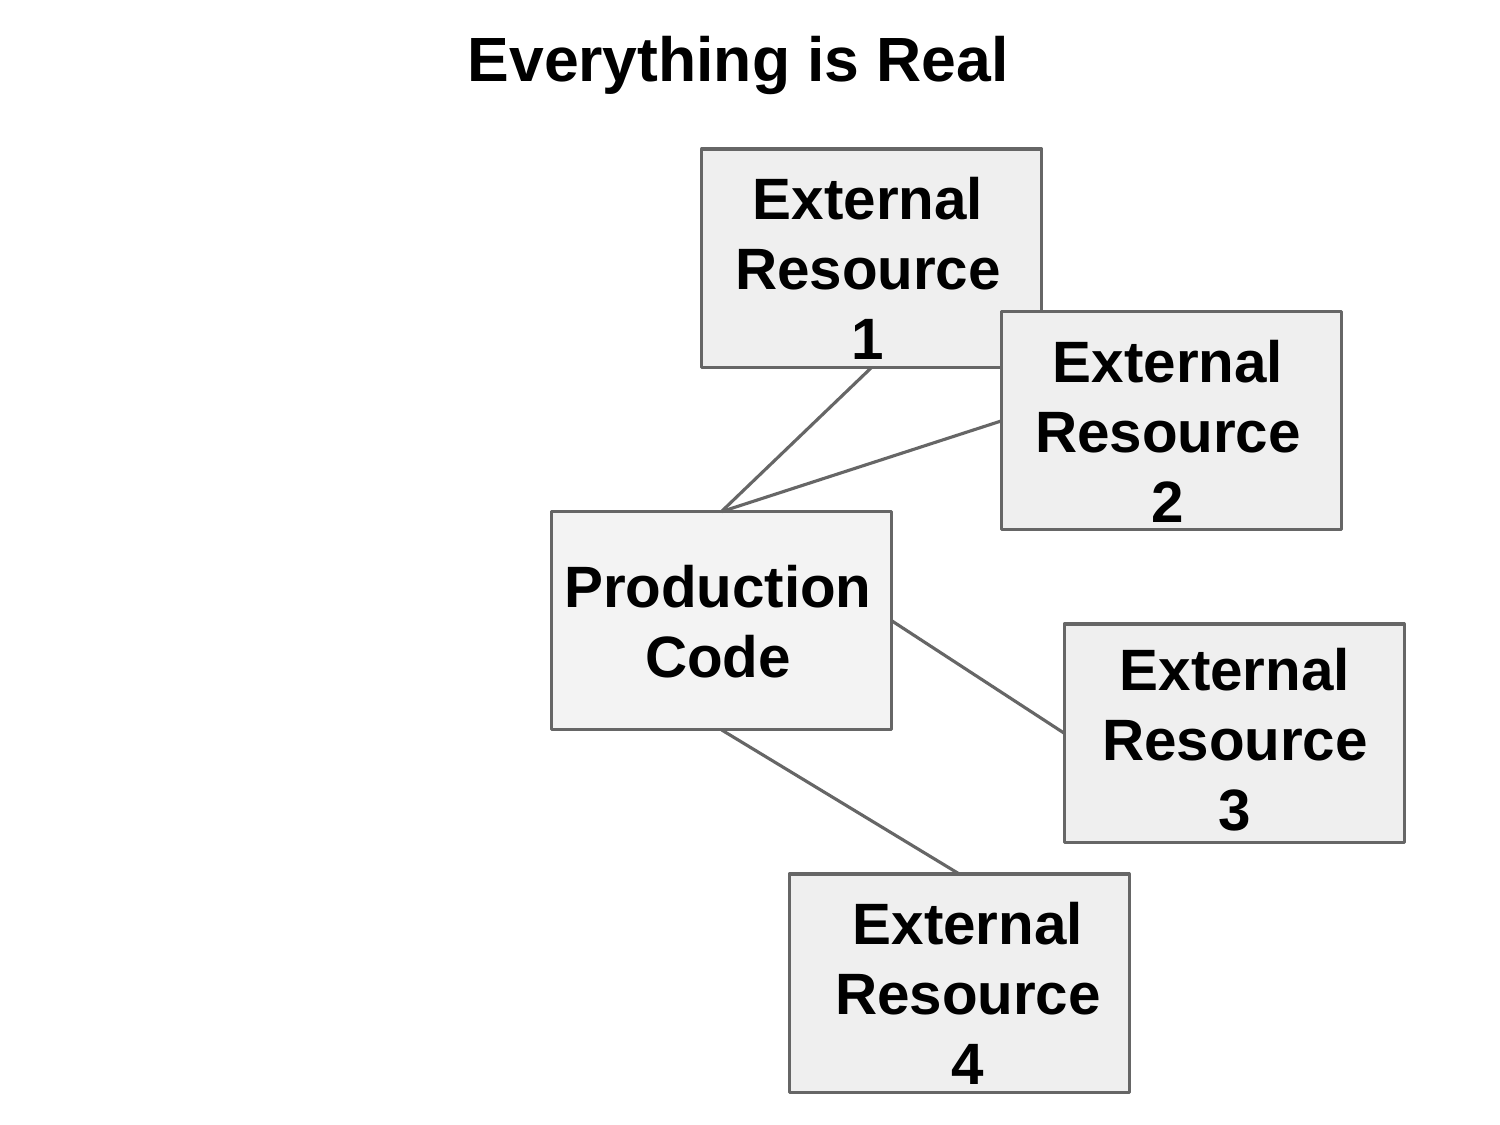

Everything is Real
External
Resource
1
External
Resource
2
Production
Code
External
Resource
3
External
Resource
4